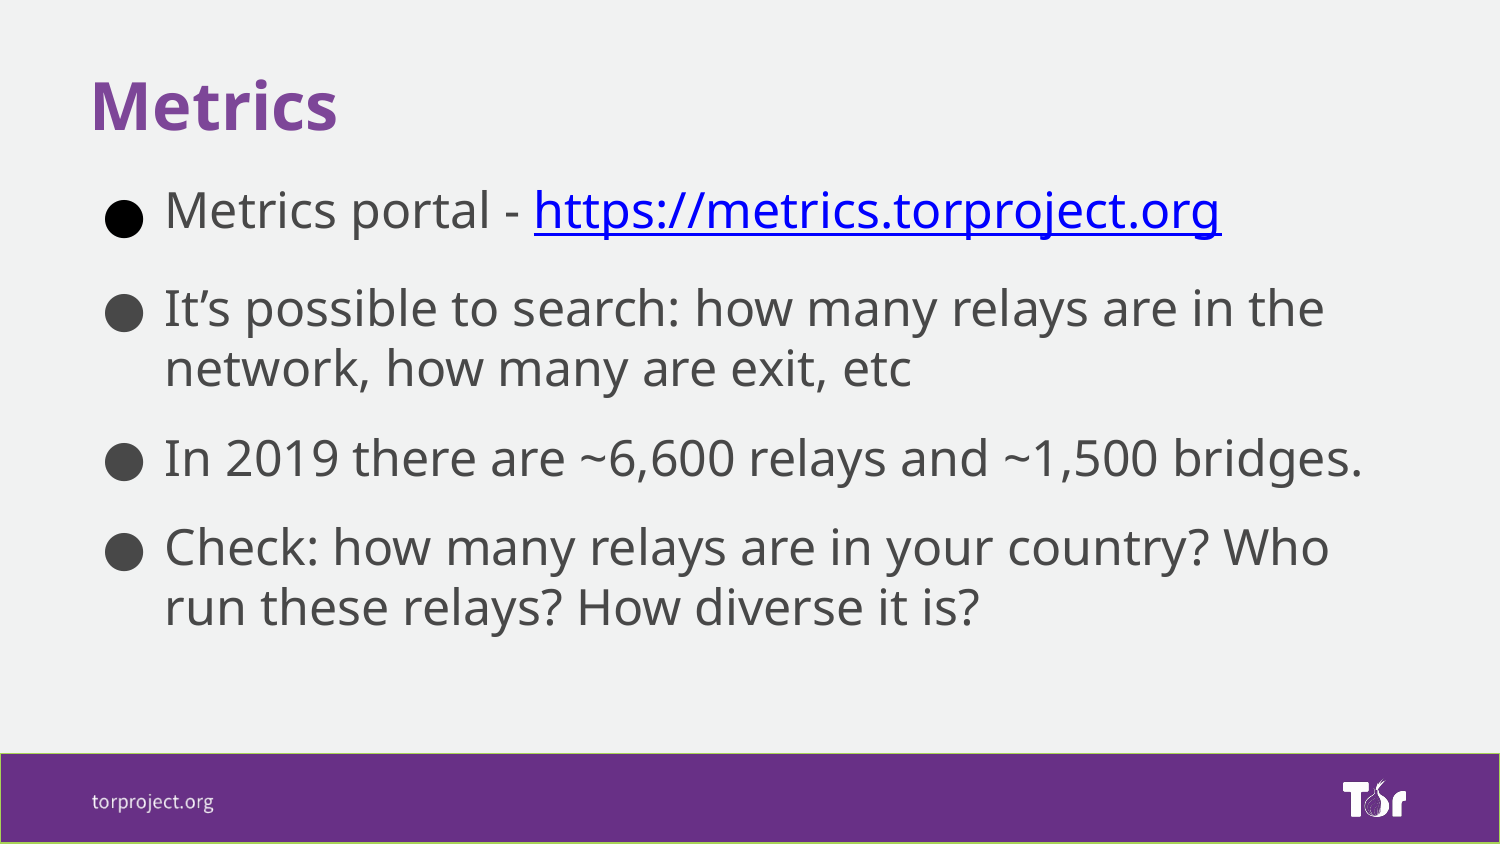

Metrics
Metrics portal - https://metrics.torproject.org
It’s possible to search: how many relays are in the network, how many are exit, etc
In 2019 there are ~6,600 relays and ~1,500 bridges.
Check: how many relays are in your country? Who run these relays? How diverse it is?